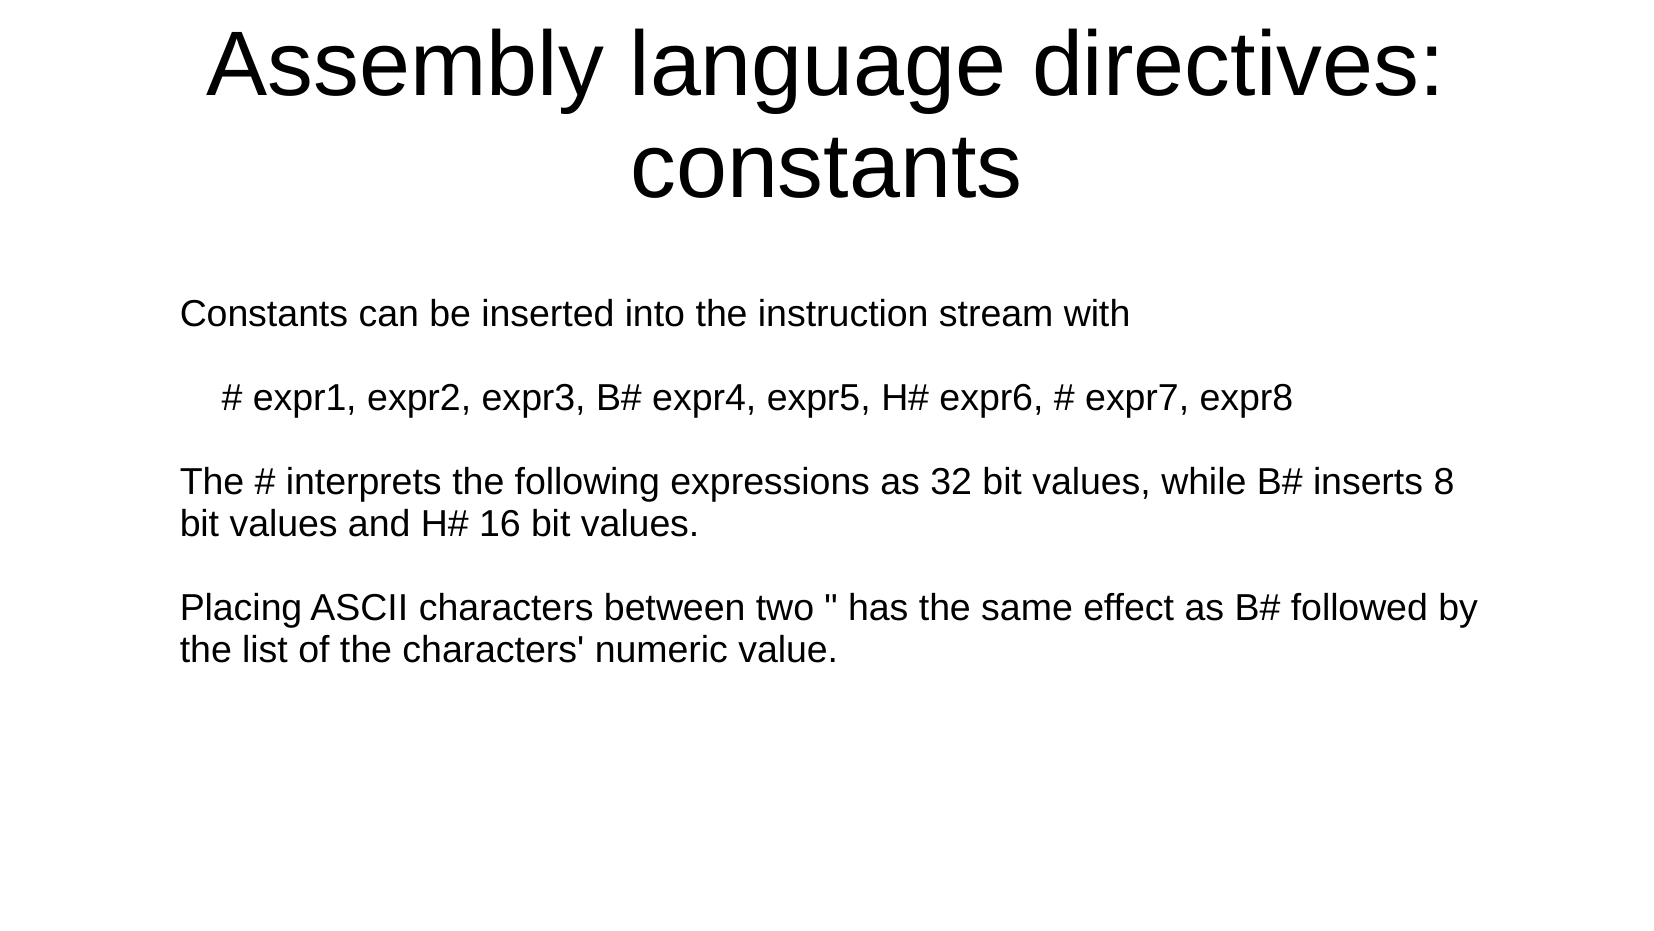

# Assembly language directives: constants
Constants can be inserted into the instruction stream with
 # expr1, expr2, expr3, B# expr4, expr5, H# expr6, # expr7, expr8
The # interprets the following expressions as 32 bit values, while B# inserts 8 bit values and H# 16 bit values.
Placing ASCII characters between two " has the same effect as B# followed by the list of the characters' numeric value.